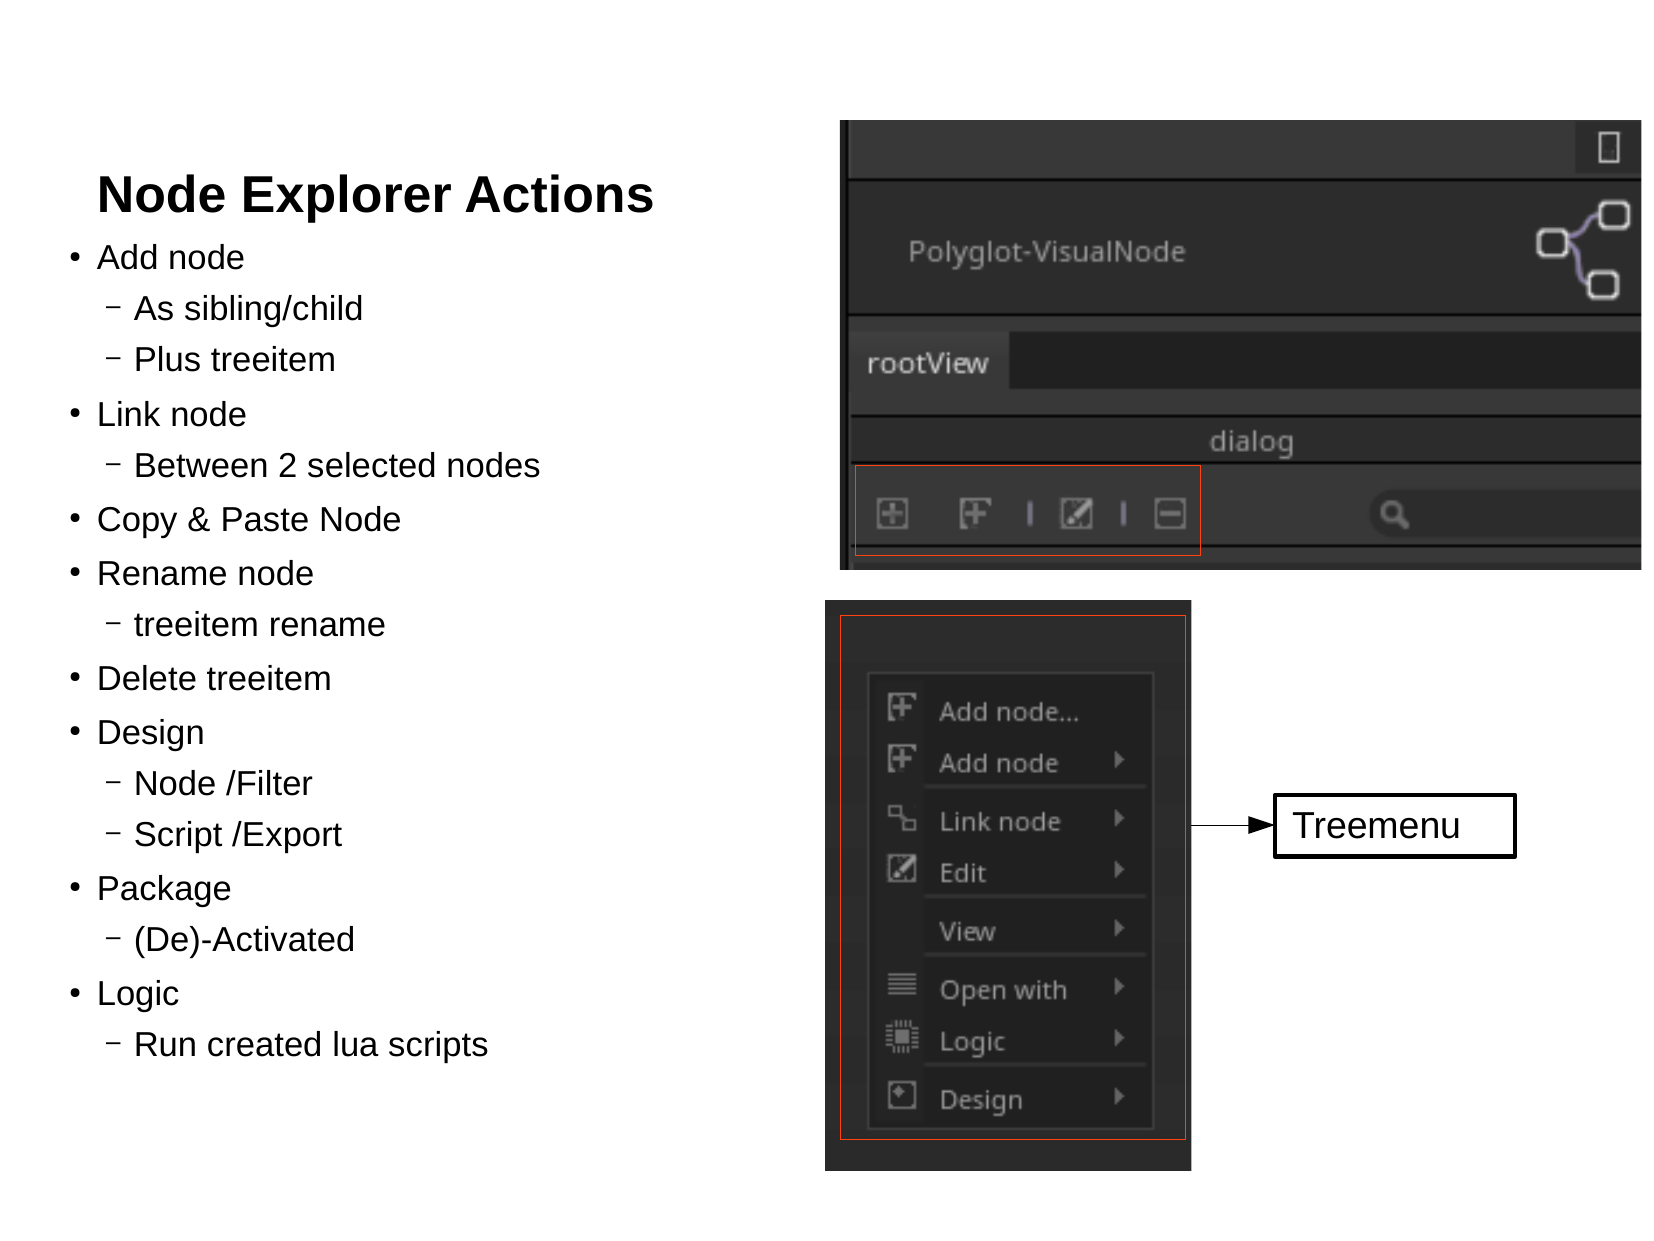

# Node Explorer Actions
Add node
As sibling/child
Plus treeitem
Link node
Between 2 selected nodes
Copy & Paste Node
Rename node
treeitem rename
Delete treeitem
Design
Node /Filter
Script /Export
Package
(De)-Activated
Logic
Run created lua scripts
Treemenu